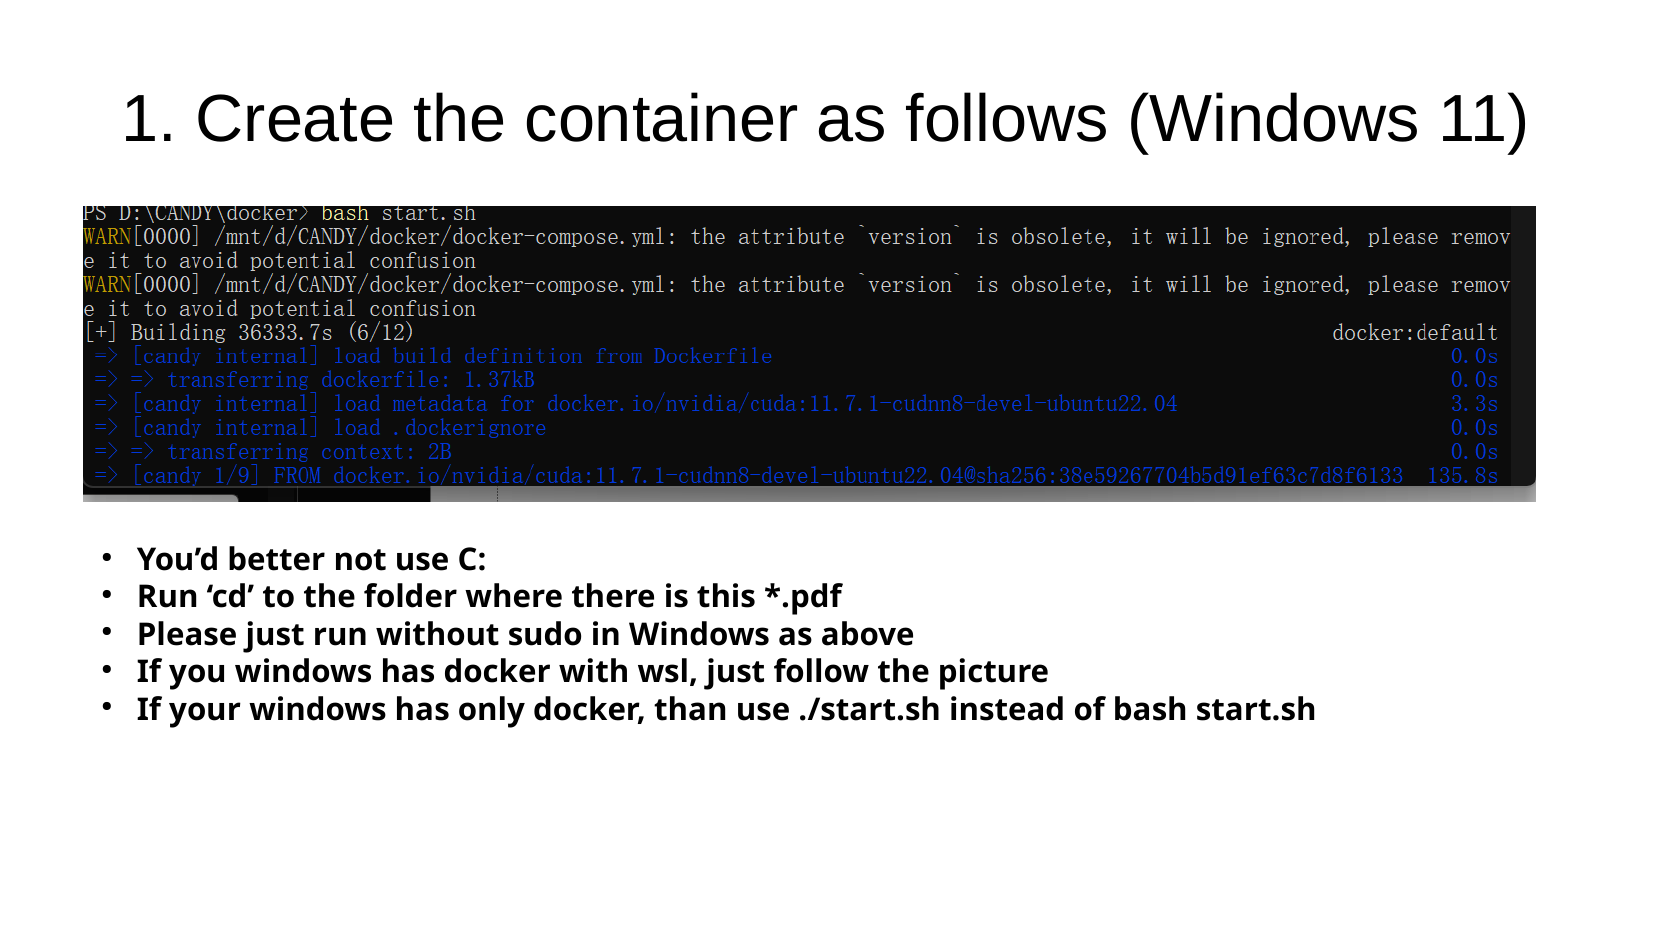

# 1. Create the container as follows (Windows 11)
You’d better not use C:
Run ‘cd’ to the folder where there is this *.pdf
Please just run without sudo in Windows as above
If you windows has docker with wsl, just follow the picture
If your windows has only docker, than use ./start.sh instead of bash start.sh